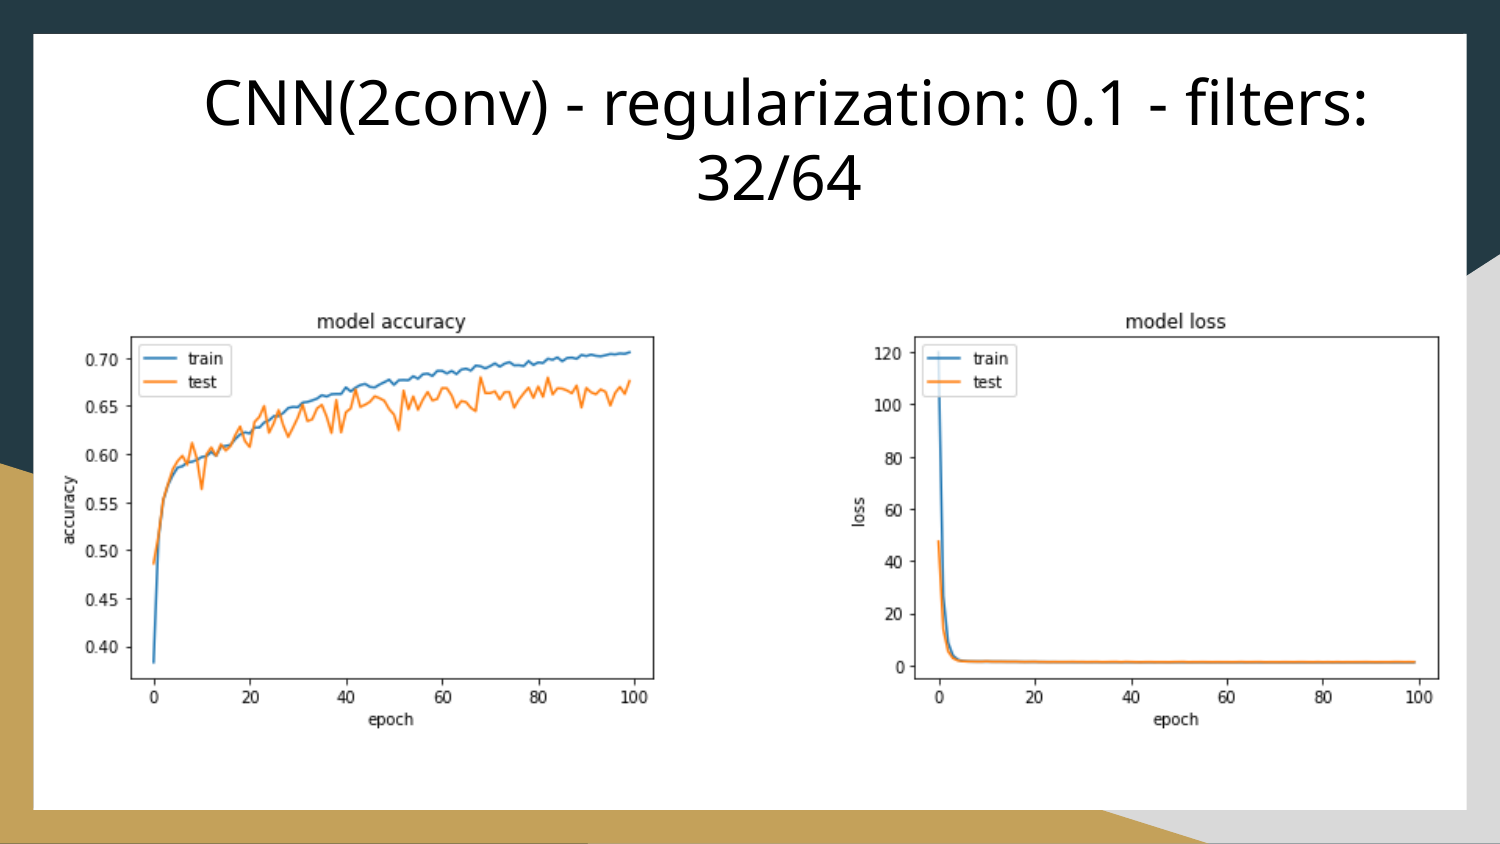

# CNN(2conv) - regularization: 0.1 - filters: 32/64